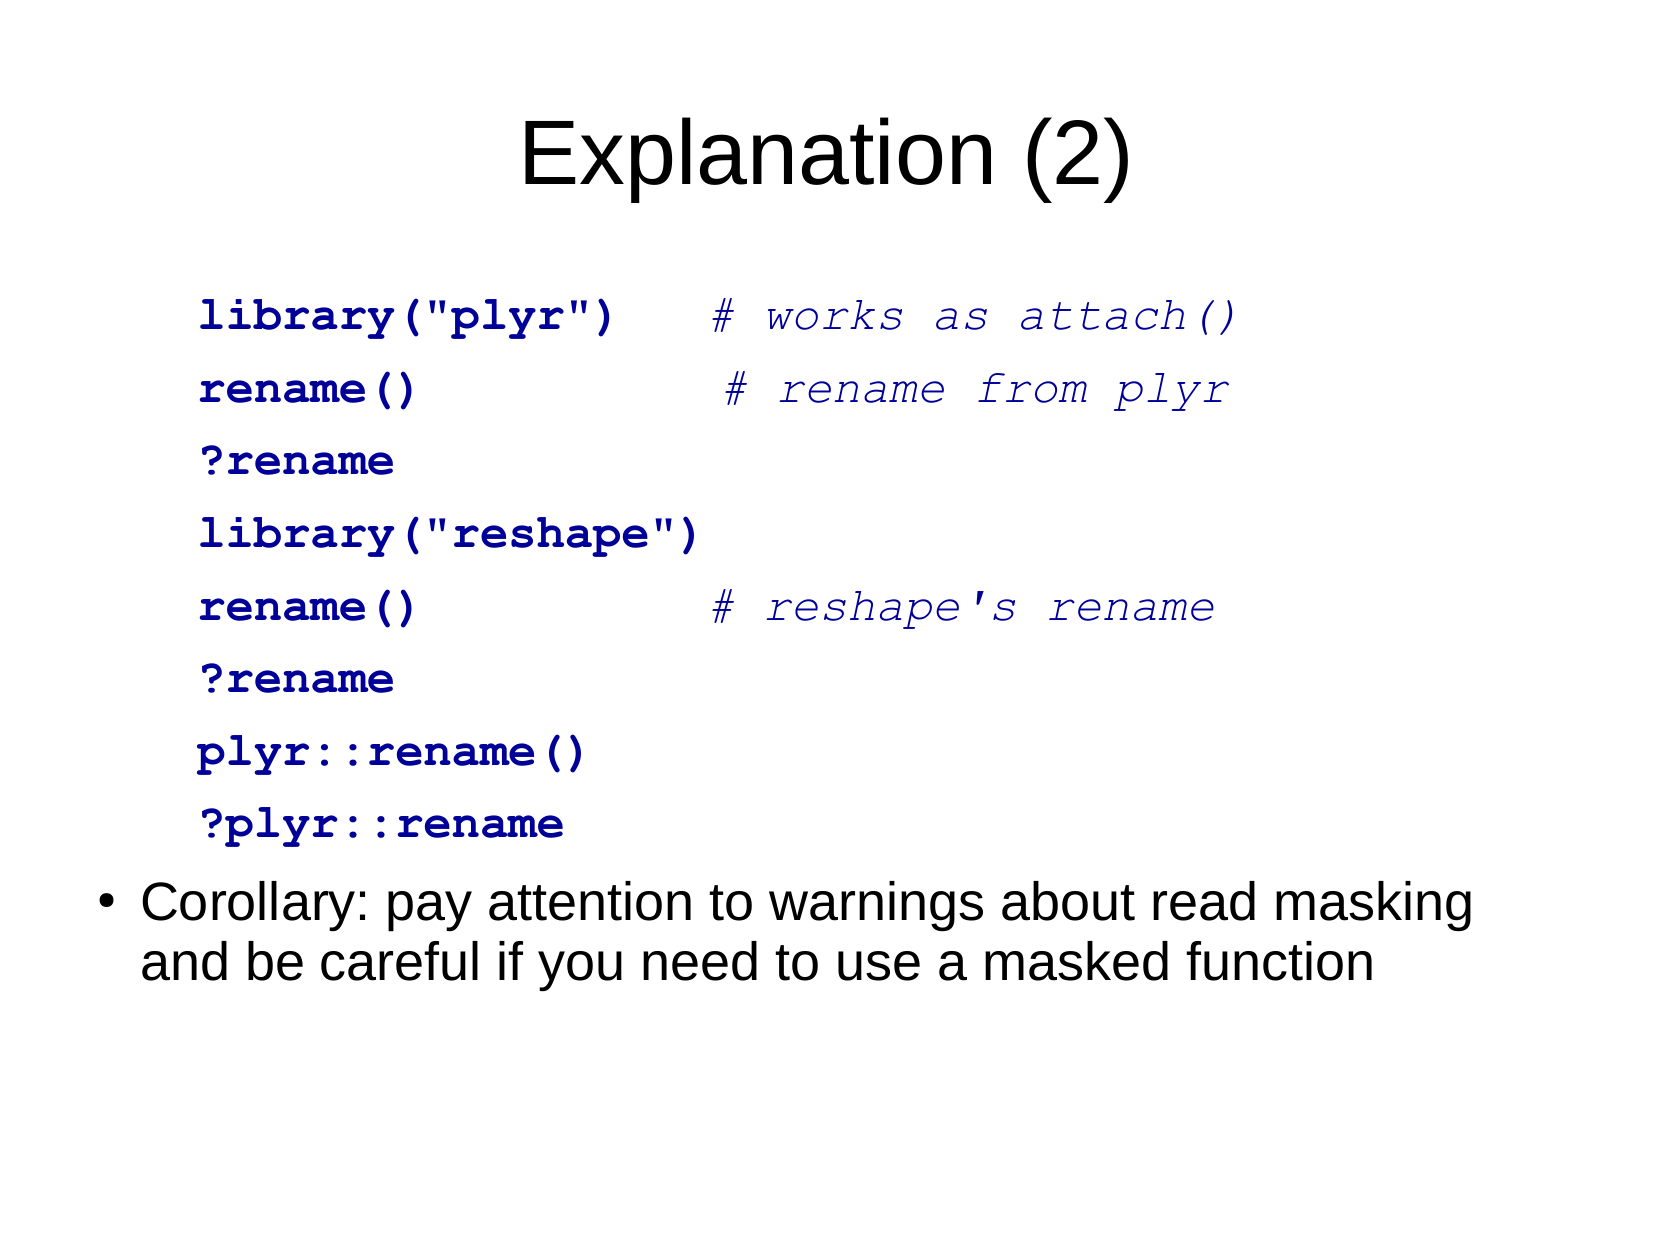

# Explanation (2)
library("plyr") # works as attach()
rename()	 # rename from plyr
?rename
library("reshape")
rename() # reshape's rename
?rename
plyr::rename()
?plyr::rename
Corollary: pay attention to warnings about read masking and be careful if you need to use a masked function